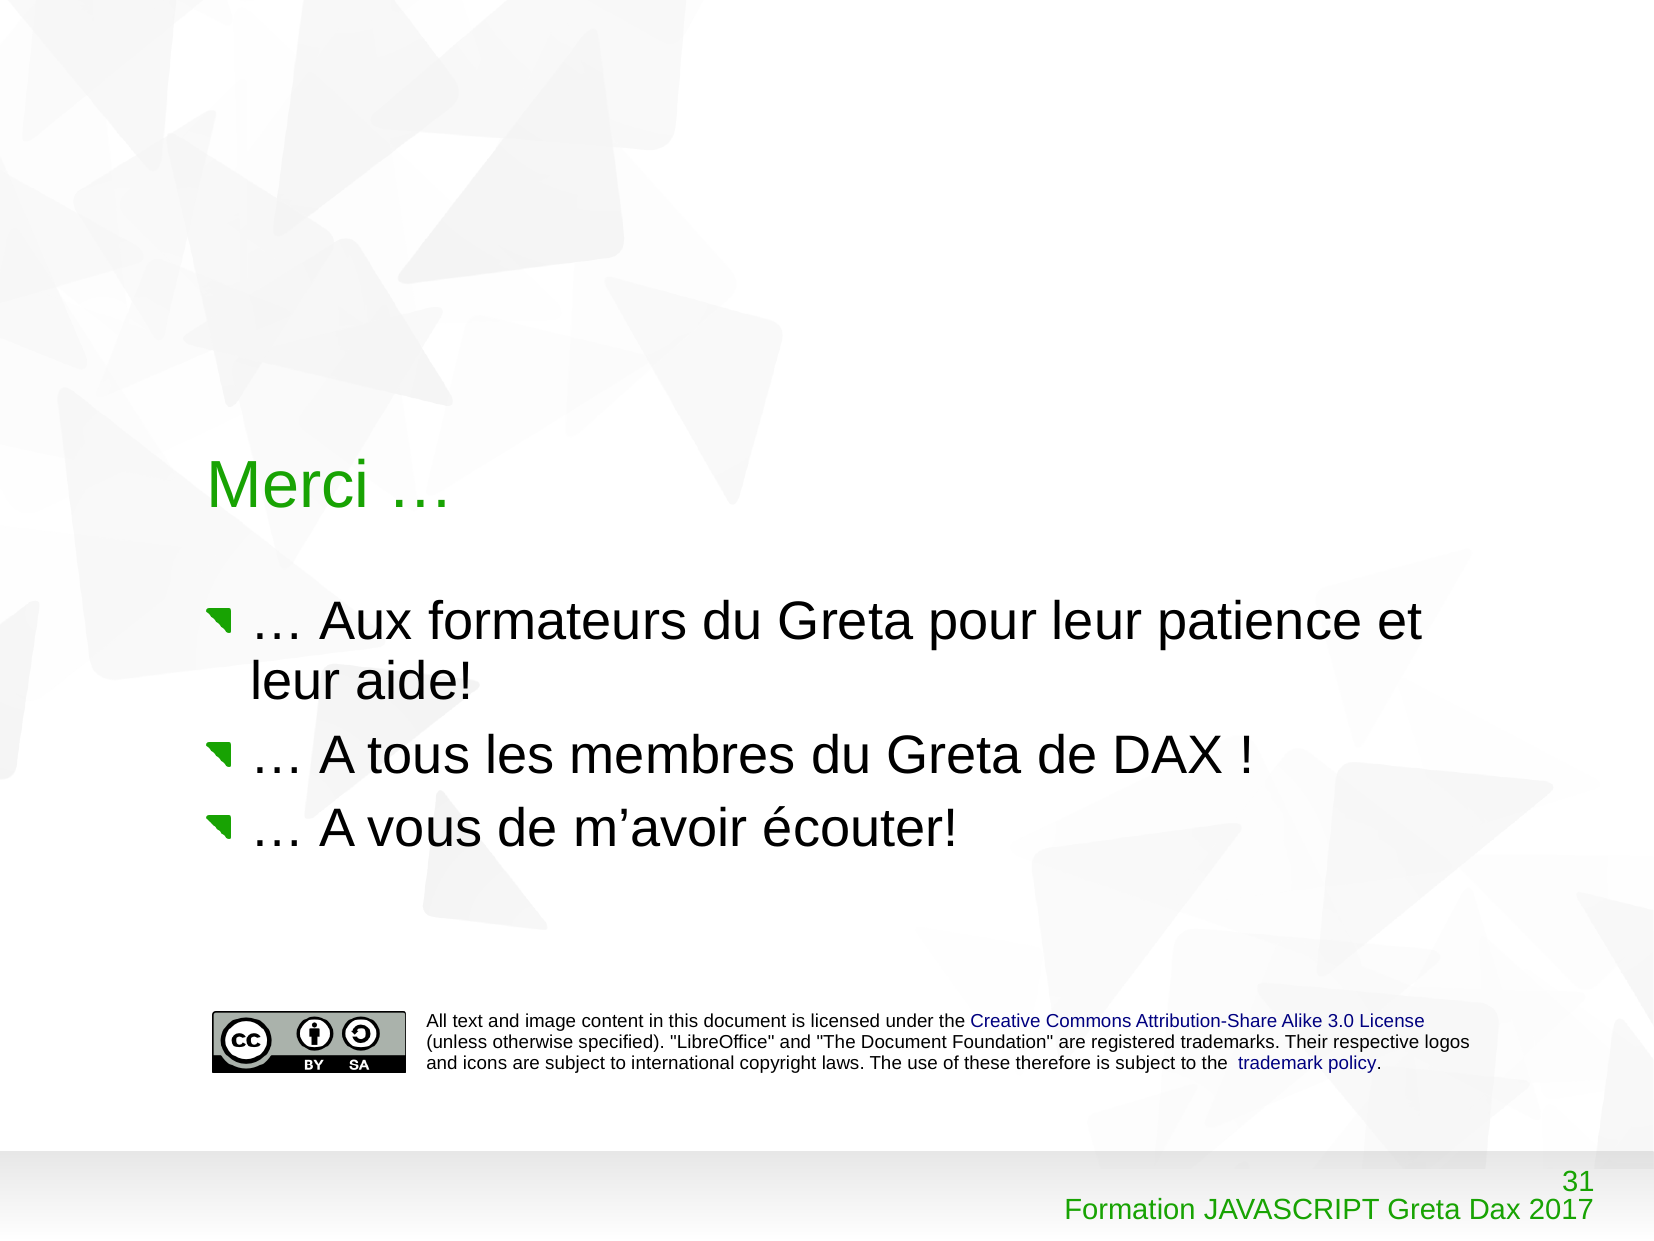

# Merci …
… Aux formateurs du Greta pour leur patience et leur aide!
… A tous les membres du Greta de DAX !
… A vous de m’avoir écouter!
31
Formation JAVASCRIPT Greta Dax 2017